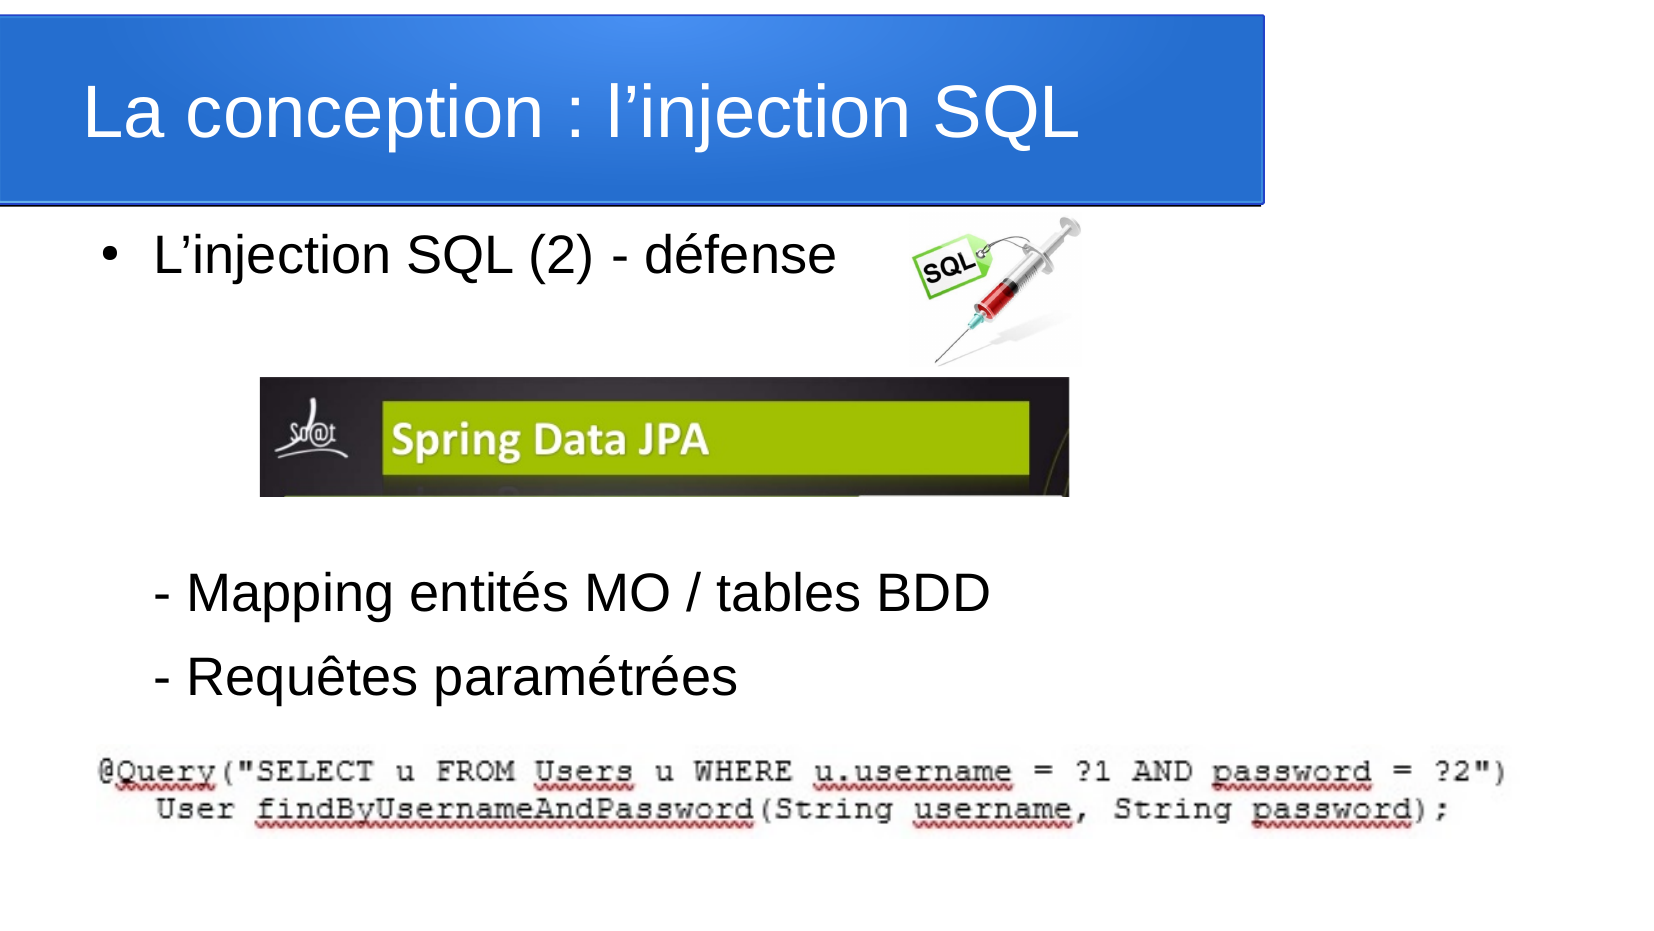

# La conception : l’injection SQL
L’injection SQL (2)	 - défense
- Mapping entités MO / tables BDD
- Requêtes paramétrées